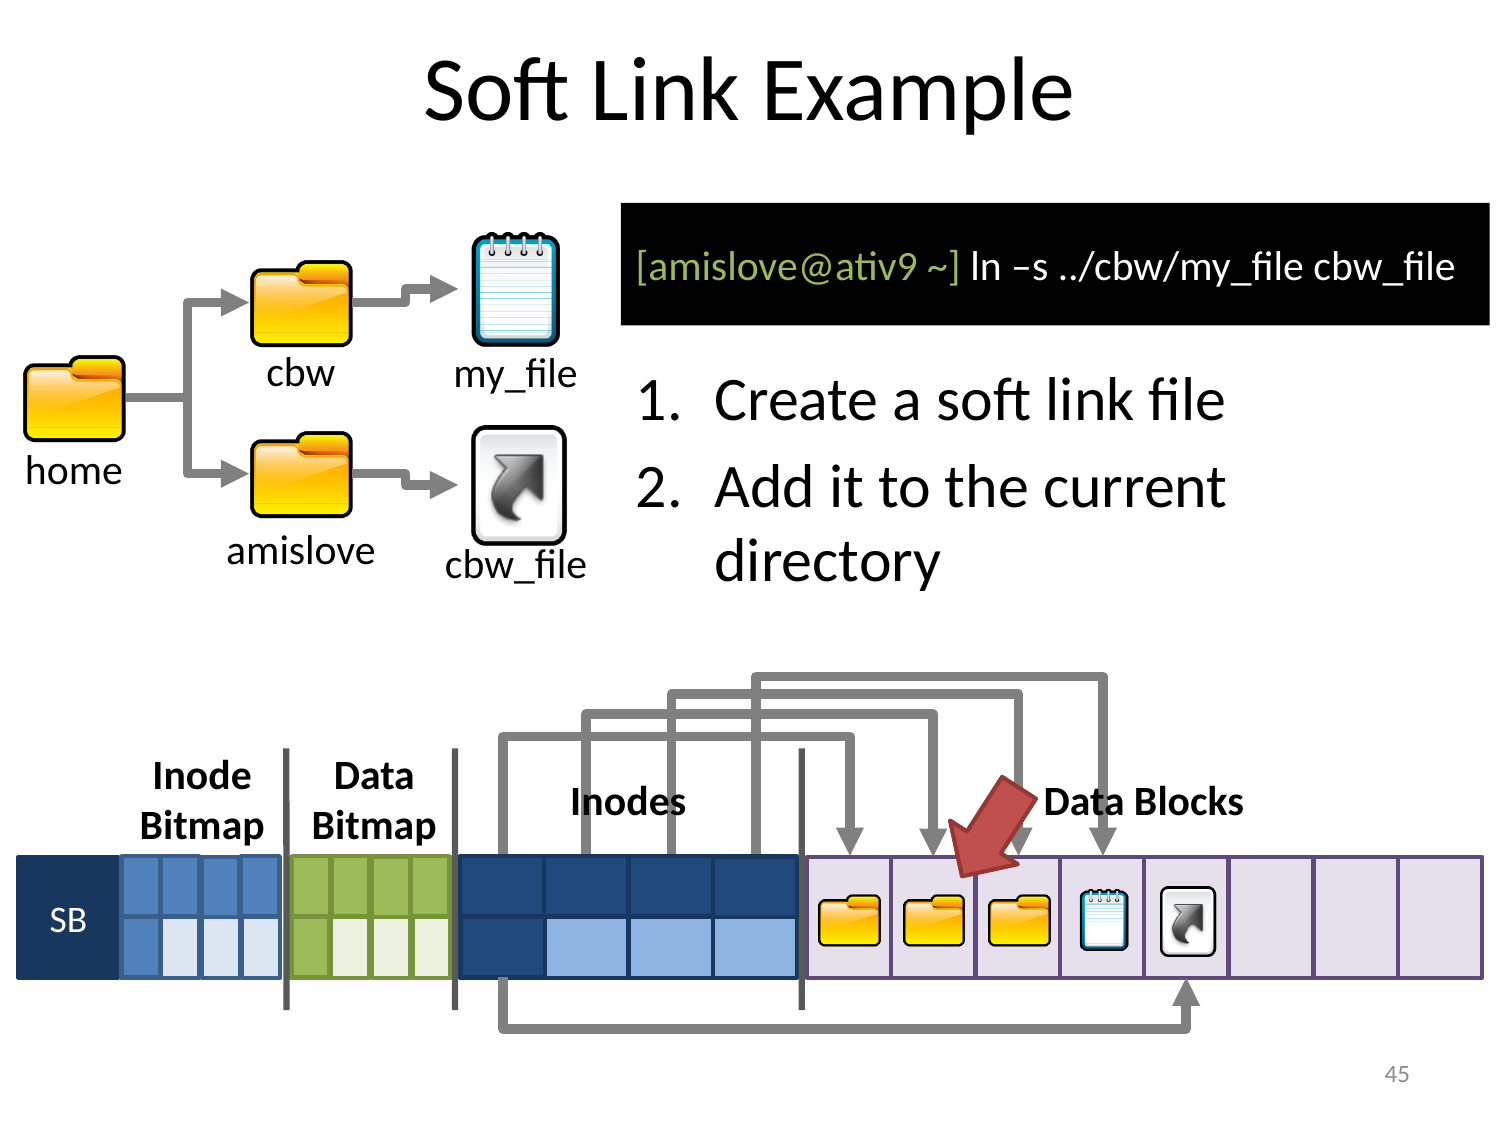

# Soft Link Example
[amislove@ativ9 ~] ln –s ../cbw/my_file cbw_file
cbw
my_file
Create a soft link file
Add it to the current directory
home
amislove
cbw_file
Inode
Bitmap
Data
Bitmap
Inodes
Data Blocks
SB